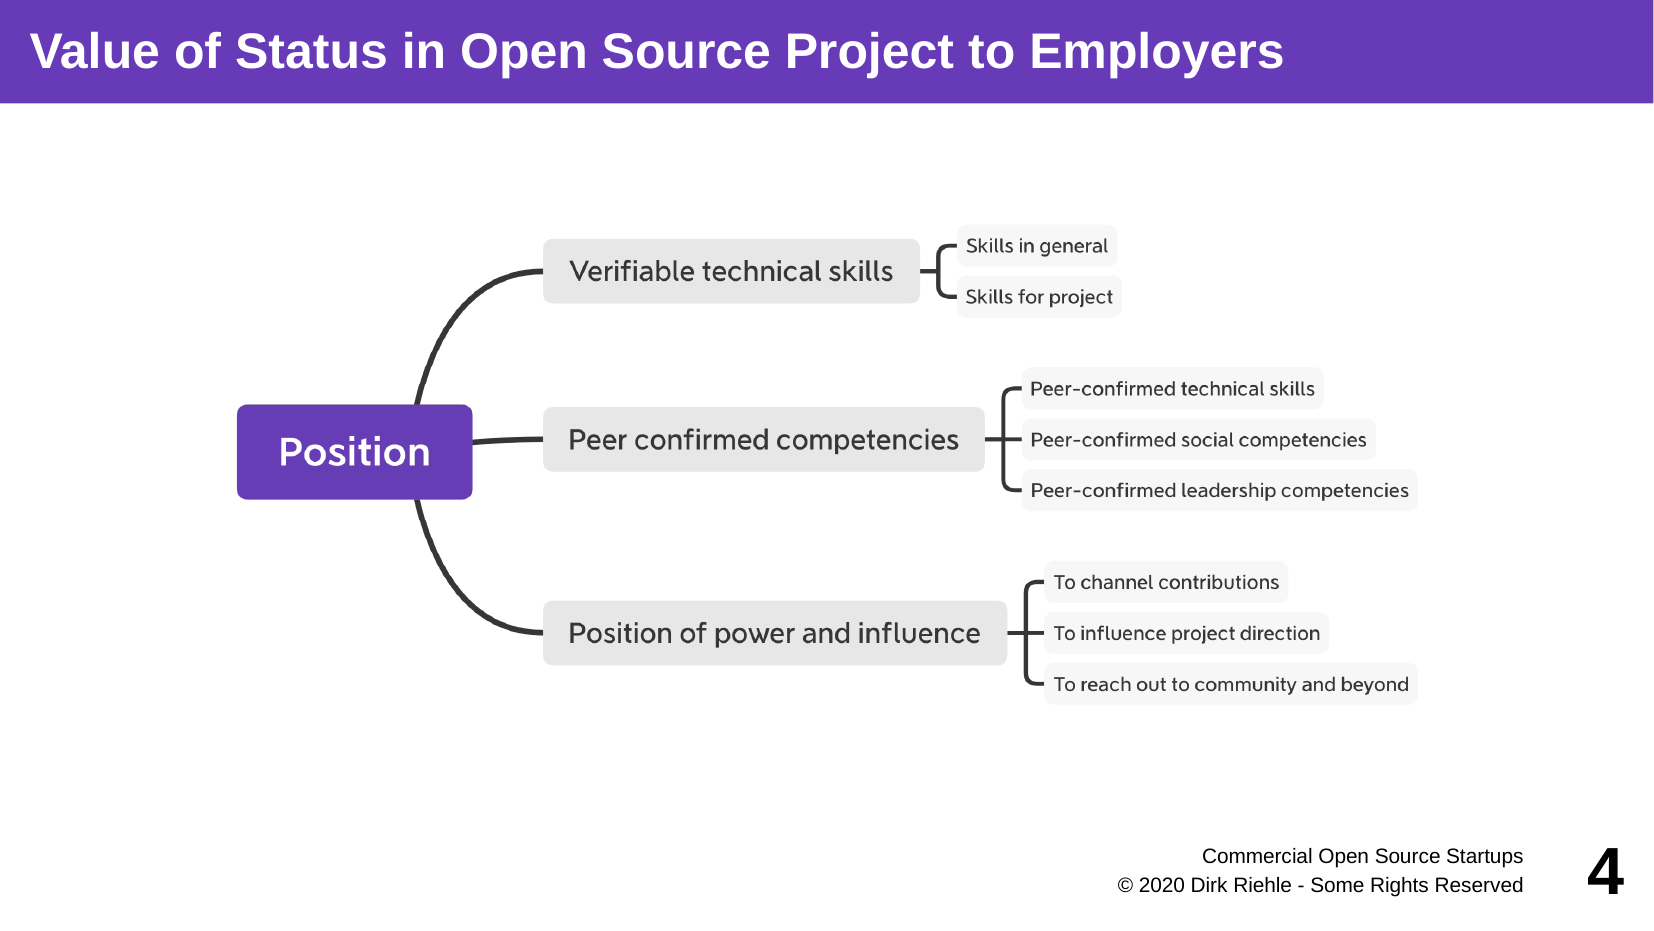

# Value of Status in Open Source Project to Employers
Commercial Open Source Startups
4
© 2020 Dirk Riehle - Some Rights Reserved